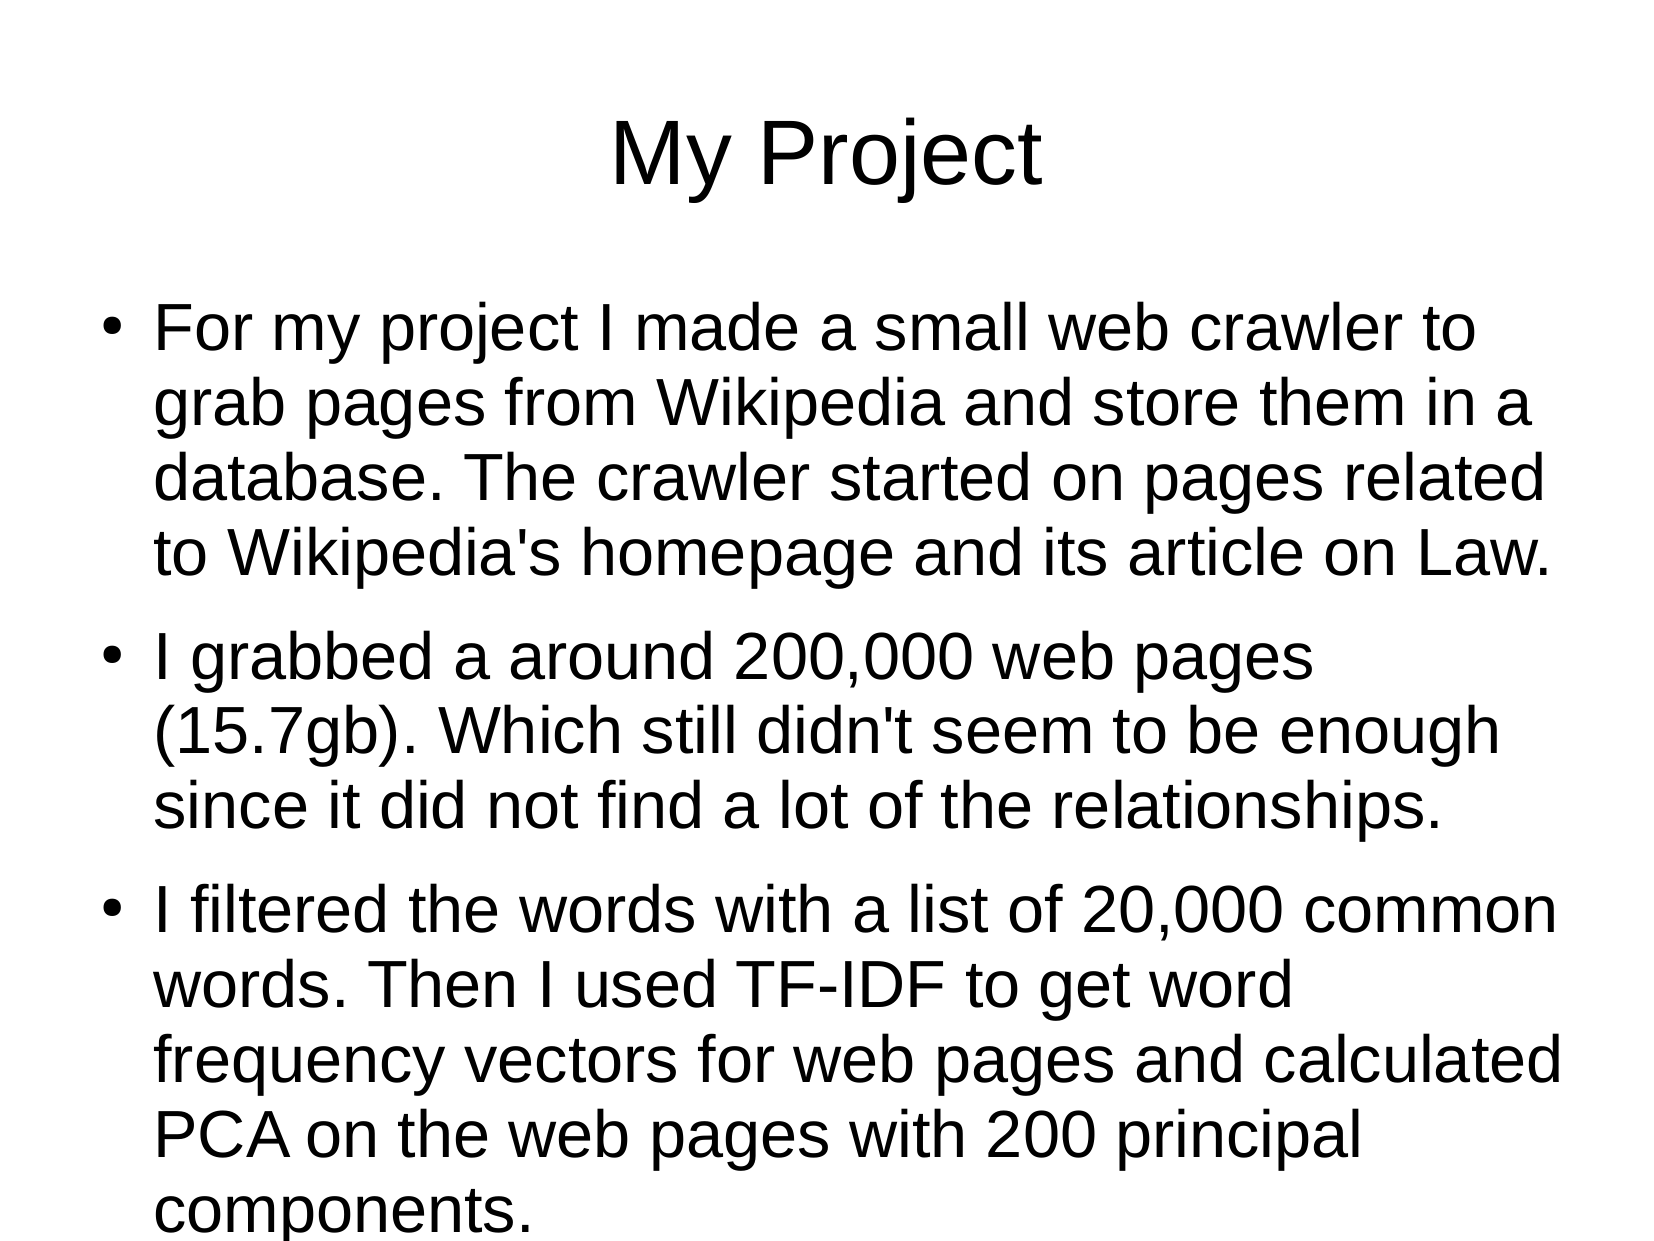

# My Project
For my project I made a small web crawler to grab pages from Wikipedia and store them in a database. The crawler started on pages related to Wikipedia's homepage and its article on Law.
I grabbed a around 200,000 web pages (15.7gb). Which still didn't seem to be enough since it did not find a lot of the relationships.
I filtered the words with a list of 20,000 common words. Then I used TF-IDF to get word frequency vectors for web pages and calculated PCA on the web pages with 200 principal components.